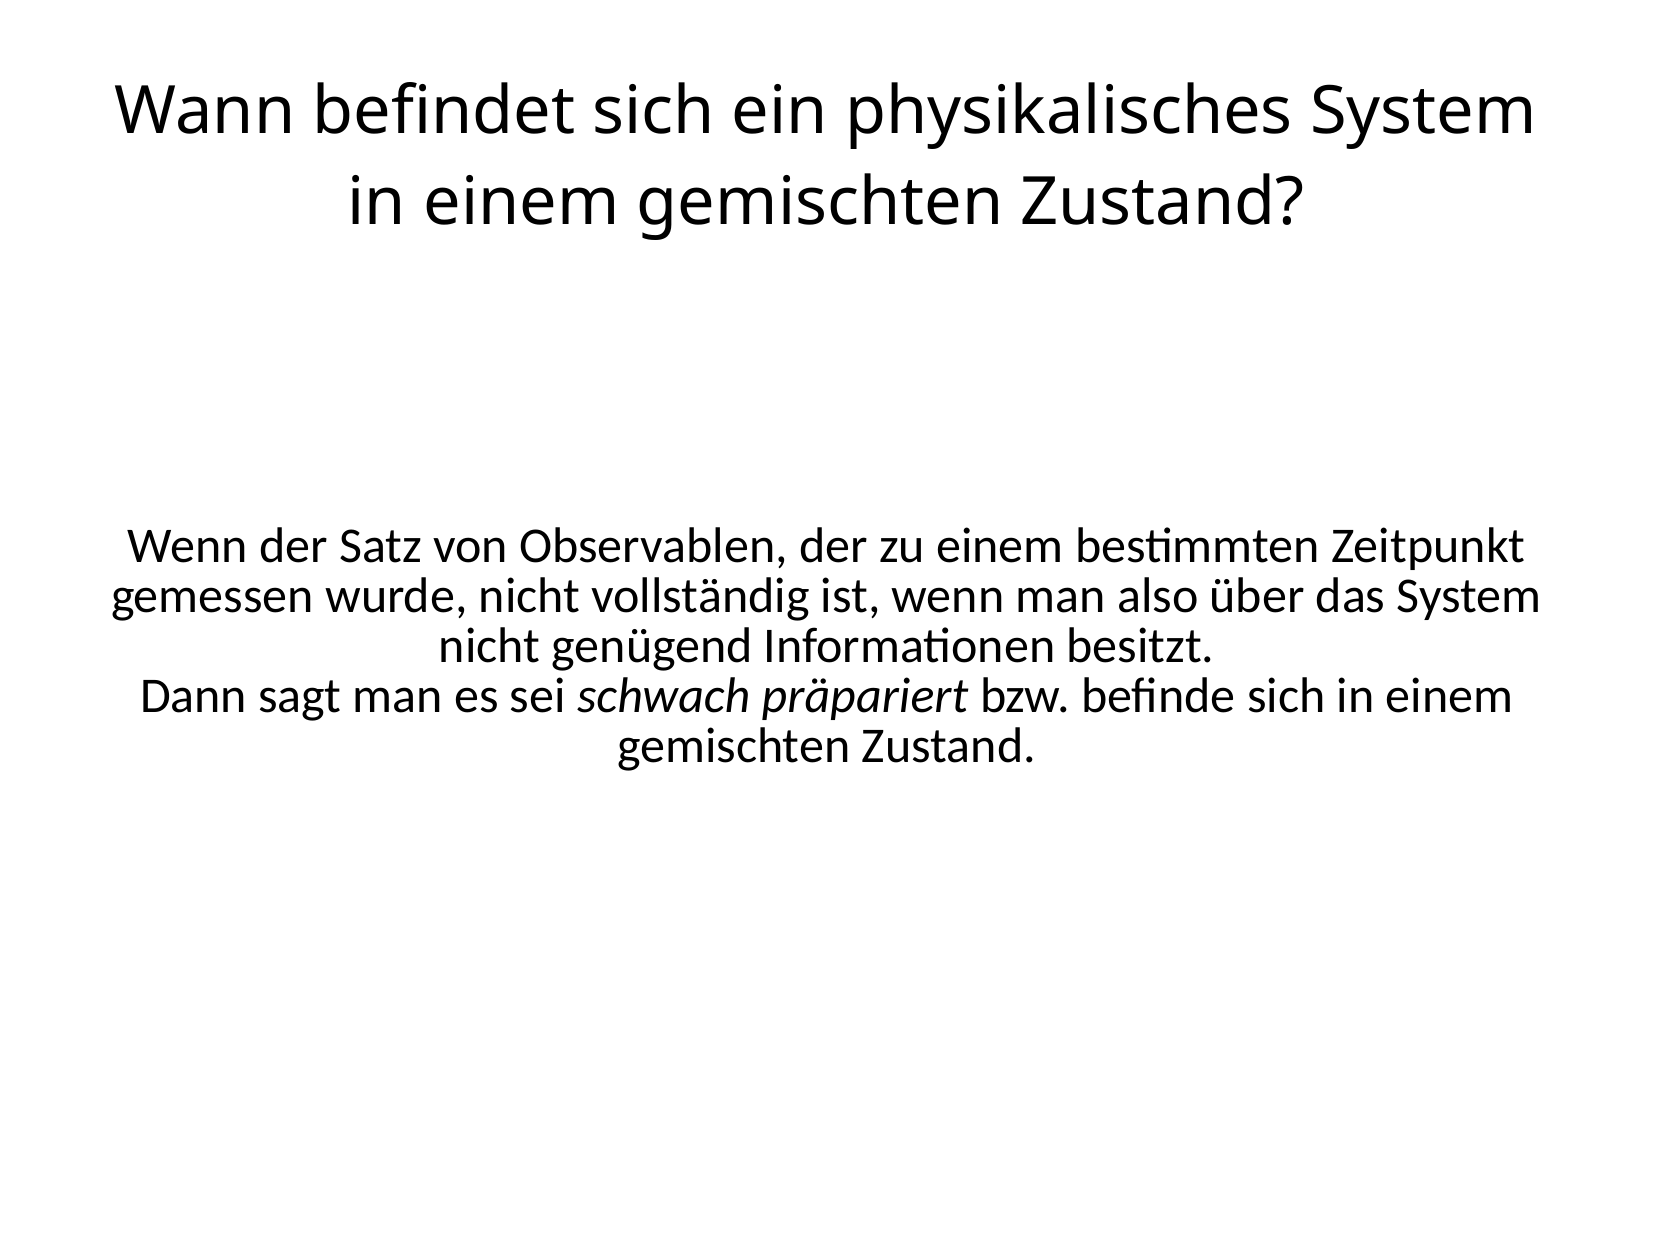

# Wann befindet sich ein physikalisches System in einem gemischten Zustand?
Wenn der Satz von Observablen, der zu einem bestimmten Zeitpunkt gemessen wurde, nicht vollständig ist, wenn man also über das System nicht genügend Informationen besitzt.
Dann sagt man es sei schwach präpariert bzw. befinde sich in einem gemischten Zustand.